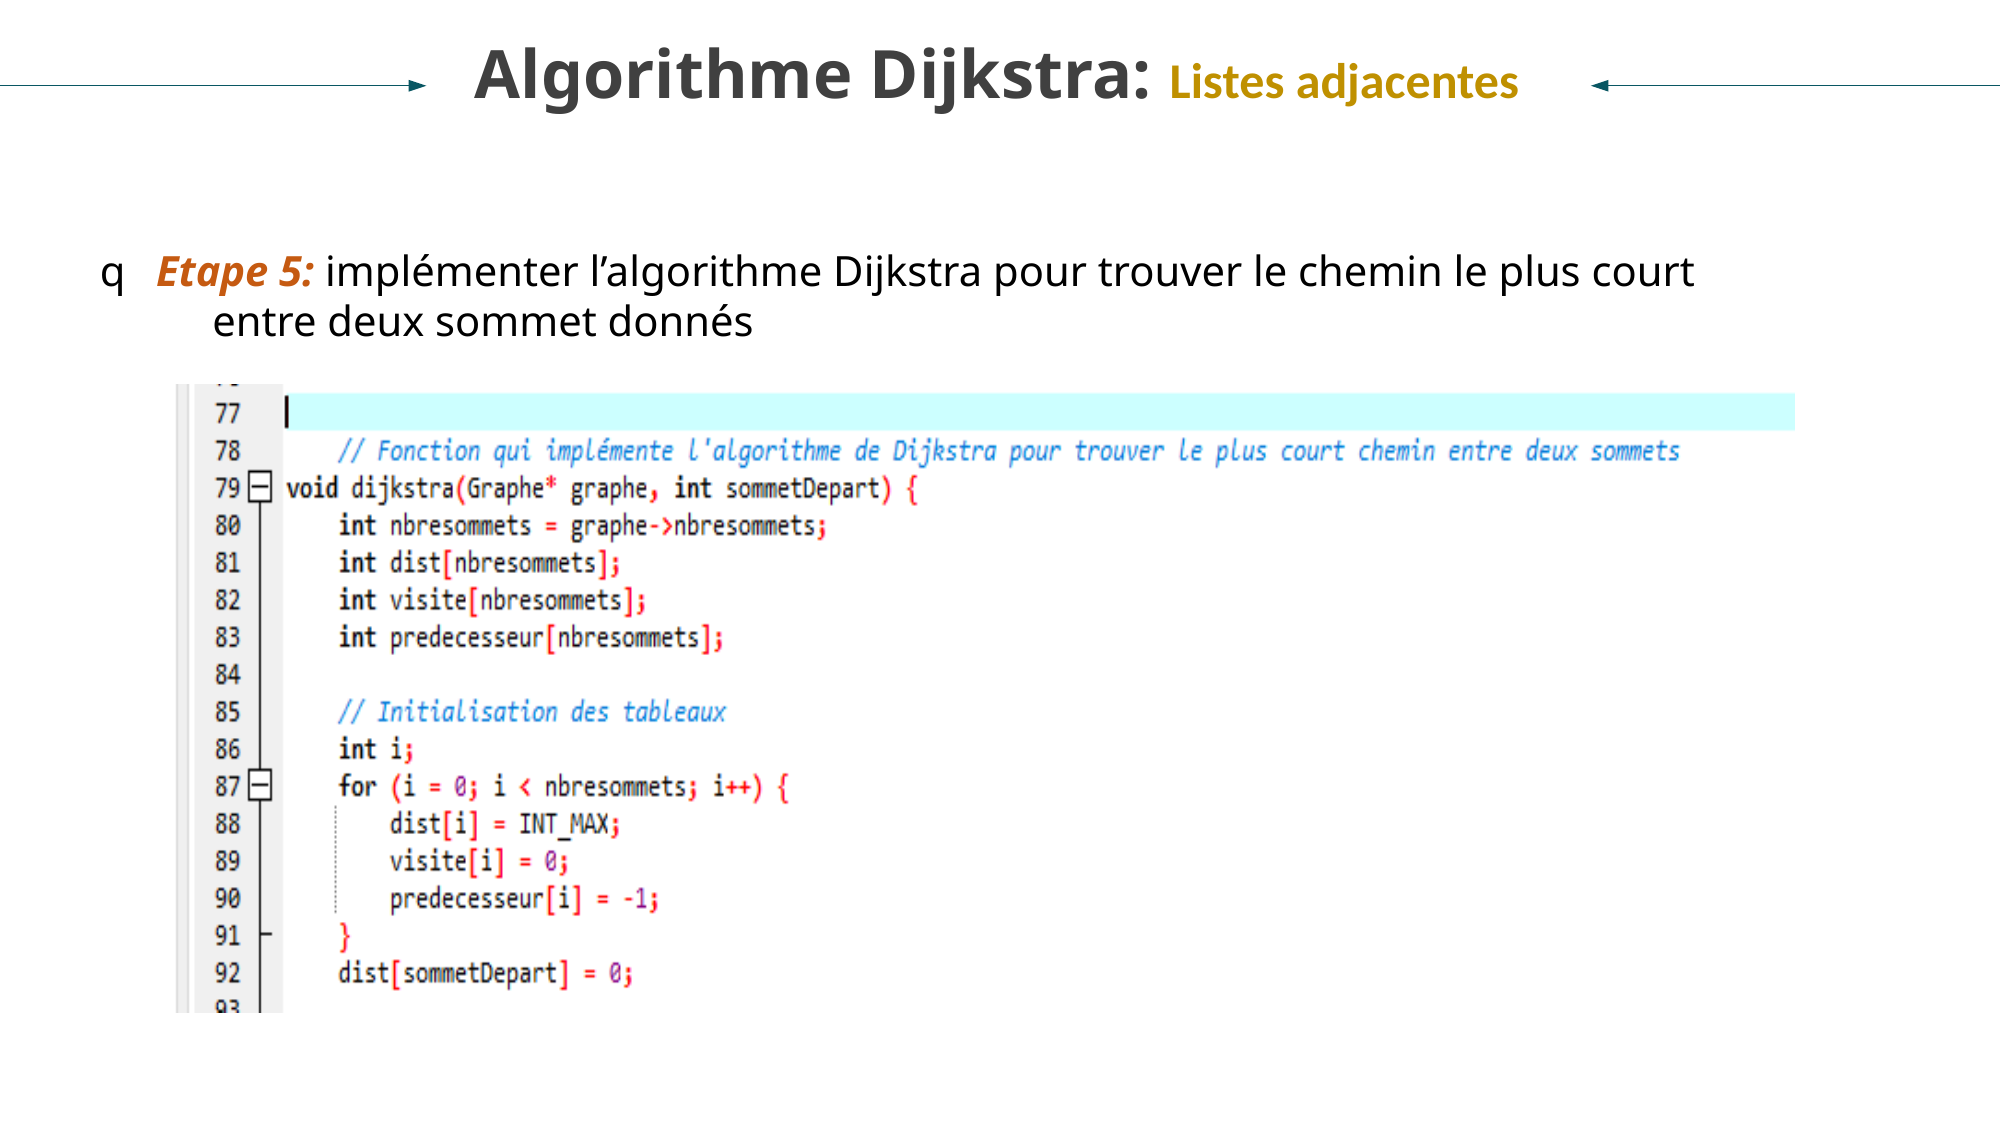

Algorithme Dijkstra: Listes adjacentes
# Analyse du projet : diapositive 3
Etape 5: implémenter l’algorithme Dijkstra pour trouver le chemin le plus court entre deux sommet donnés